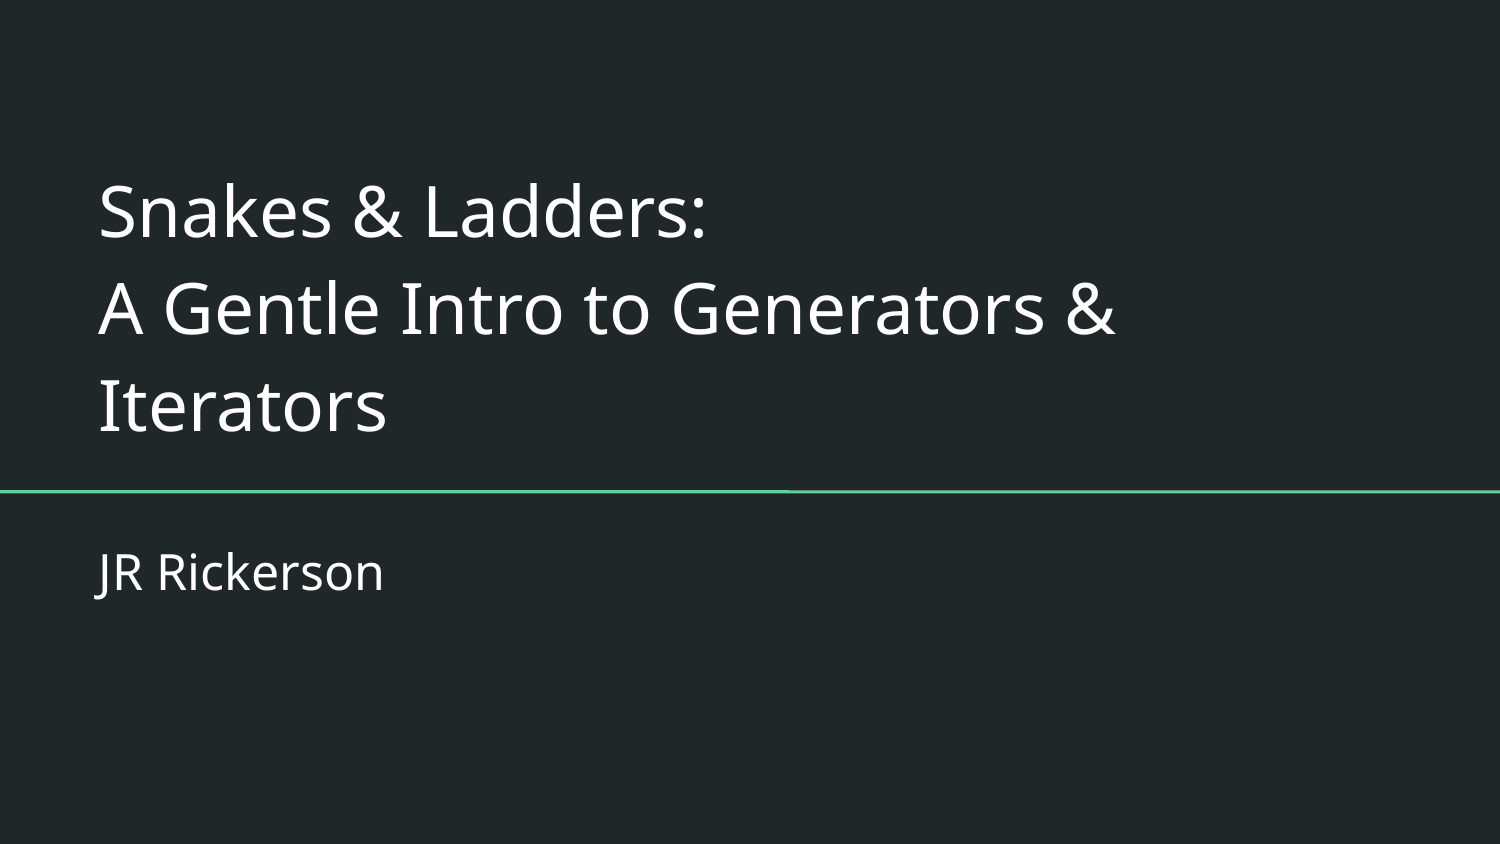

# Snakes & Ladders: A Gentle Intro to Generators & Iterators
JR Rickerson